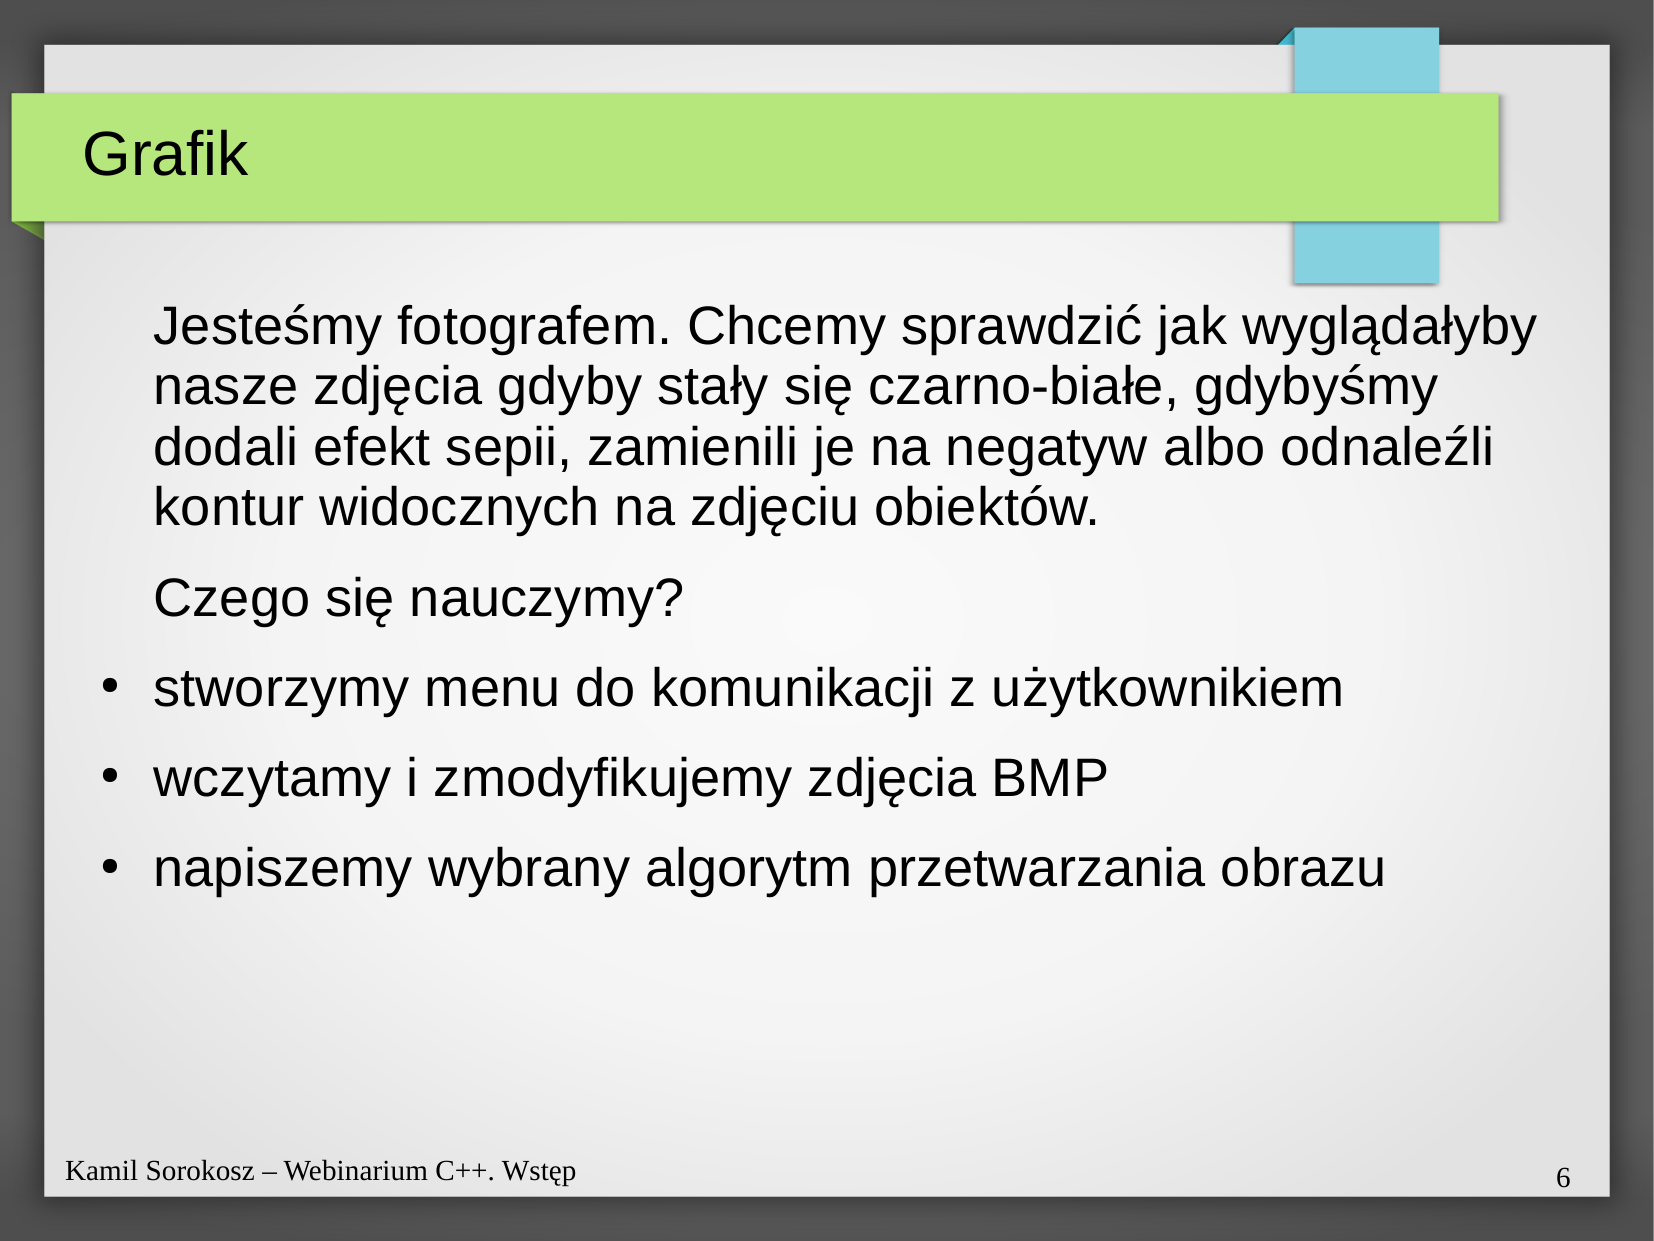

# Grafik
Jesteśmy fotografem. Chcemy sprawdzić jak wyglądałyby nasze zdjęcia gdyby stały się czarno-białe, gdybyśmy dodali efekt sepii, zamienili je na negatyw albo odnaleźli kontur widocznych na zdjęciu obiektów.
Czego się nauczymy?
stworzymy menu do komunikacji z użytkownikiem
wczytamy i zmodyfikujemy zdjęcia BMP
napiszemy wybrany algorytm przetwarzania obrazu
6